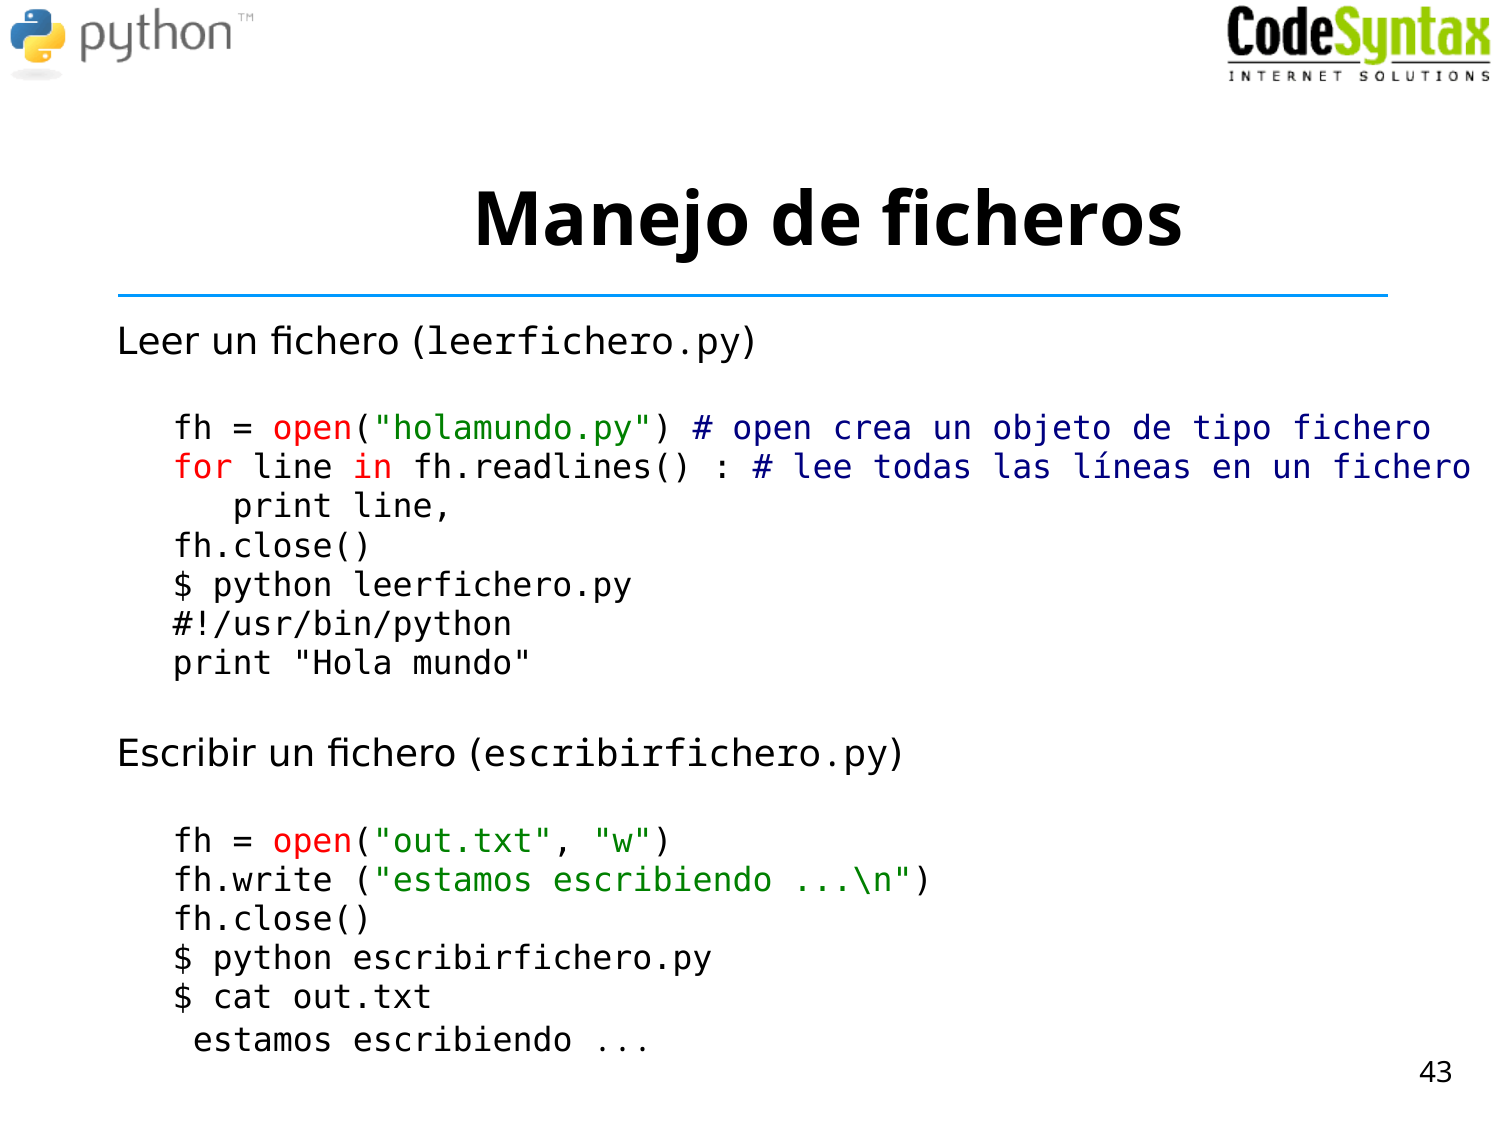

# Manejo de ficheros
Leer un fichero (leerfichero.py)
	fh = open("holamundo.py") # open crea un objeto de tipo fichero
	for line in fh.readlines() : # lee todas las líneas en un fichero
	 print line,
	fh.close()
	$ python leerfichero.py
	#!/usr/bin/python
	print "Hola mundo"
Escribir un fichero (escribirfichero.py)
	fh = open("out.txt", "w")
	fh.write ("estamos escribiendo ...\n")
	fh.close()
	$ python escribirfichero.py
	$ cat out.txt
	 estamos escribiendo ...
43